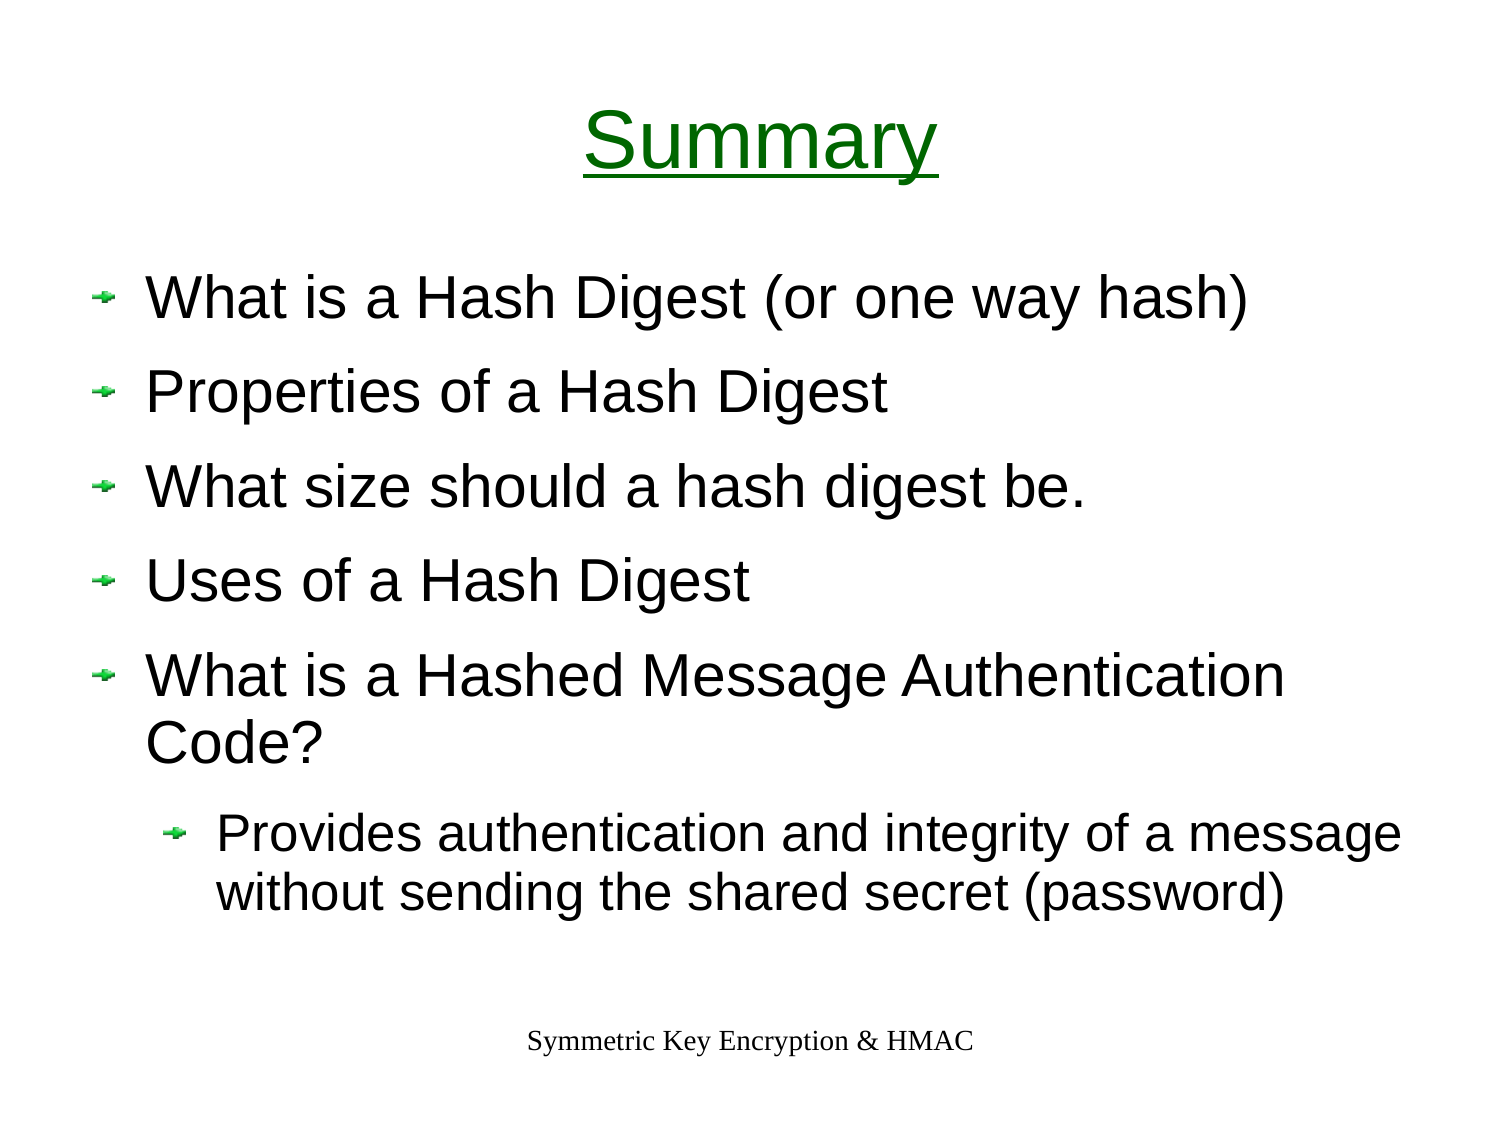

# Summary
What is a Hash Digest (or one way hash)
Properties of a Hash Digest
What size should a hash digest be.
Uses of a Hash Digest
What is a Hashed Message Authentication Code?
Provides authentication and integrity of a message without sending the shared secret (password)
Symmetric Key Encryption & HMAC